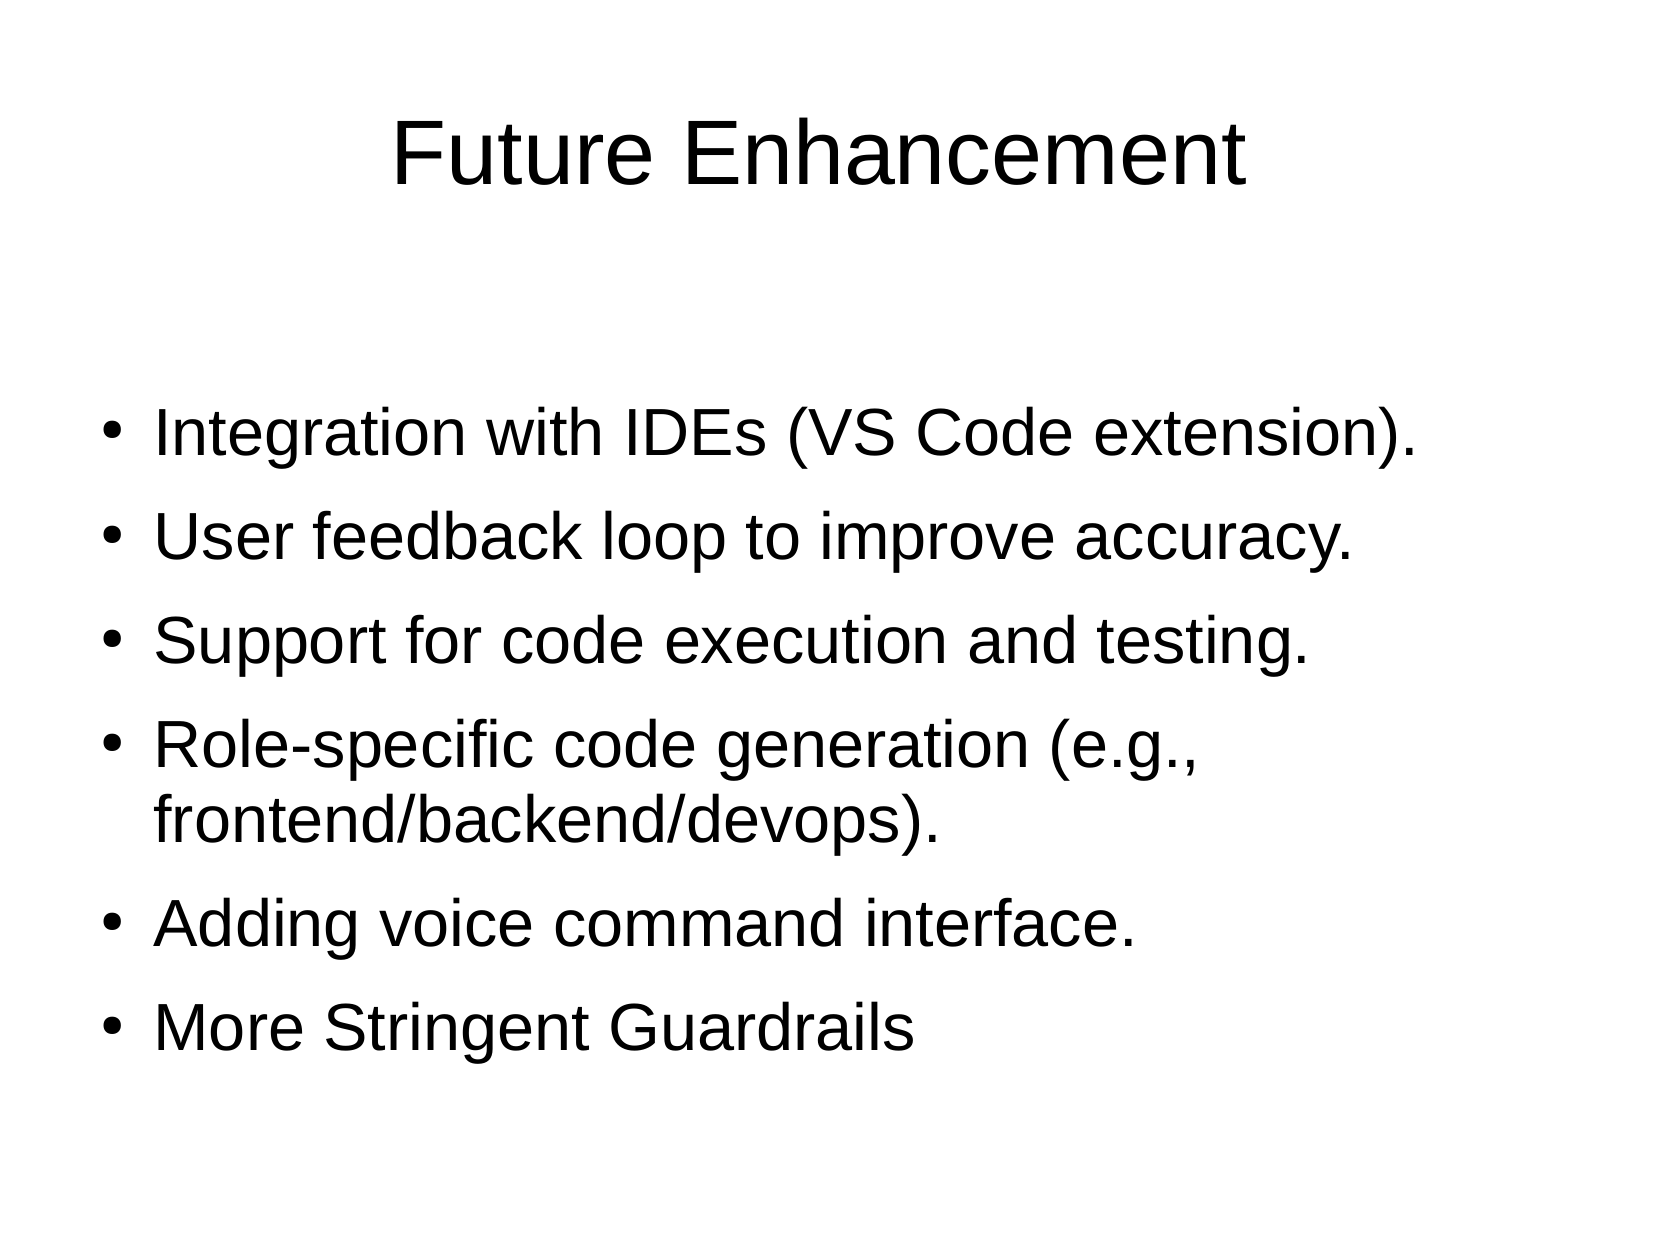

# Future Enhancement
Integration with IDEs (VS Code extension).
User feedback loop to improve accuracy.
Support for code execution and testing.
Role-specific code generation (e.g., frontend/backend/devops).
Adding voice command interface.
More Stringent Guardrails